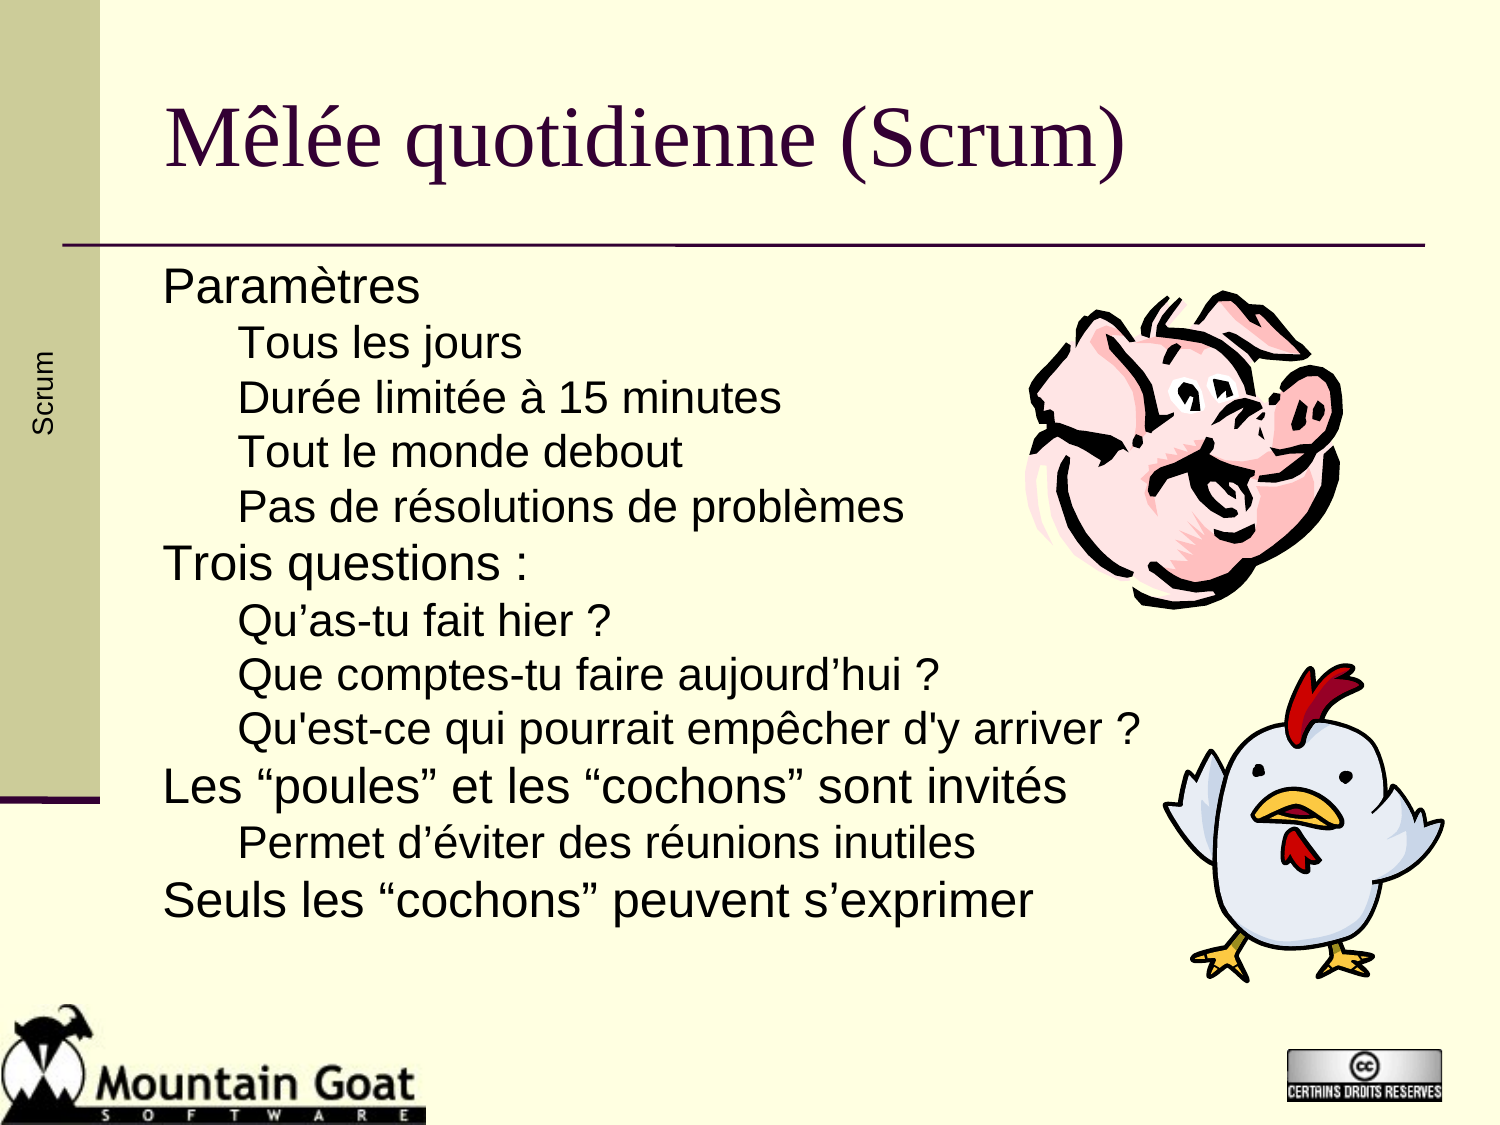

# Mêlée quotidienne (Scrum)
Paramètres
Tous les jours
Durée limitée à 15 minutes
Tout le monde debout
Pas de résolutions de problèmes
Trois questions :
Qu’as-tu fait hier ?
Que comptes-tu faire aujourd’hui ?
Qu'est-ce qui pourrait empêcher d'y arriver ?
Les “poules” et les “cochons” sont invités
Permet d’éviter des réunions inutiles
Seuls les “cochons” peuvent s’exprimer
Scrum